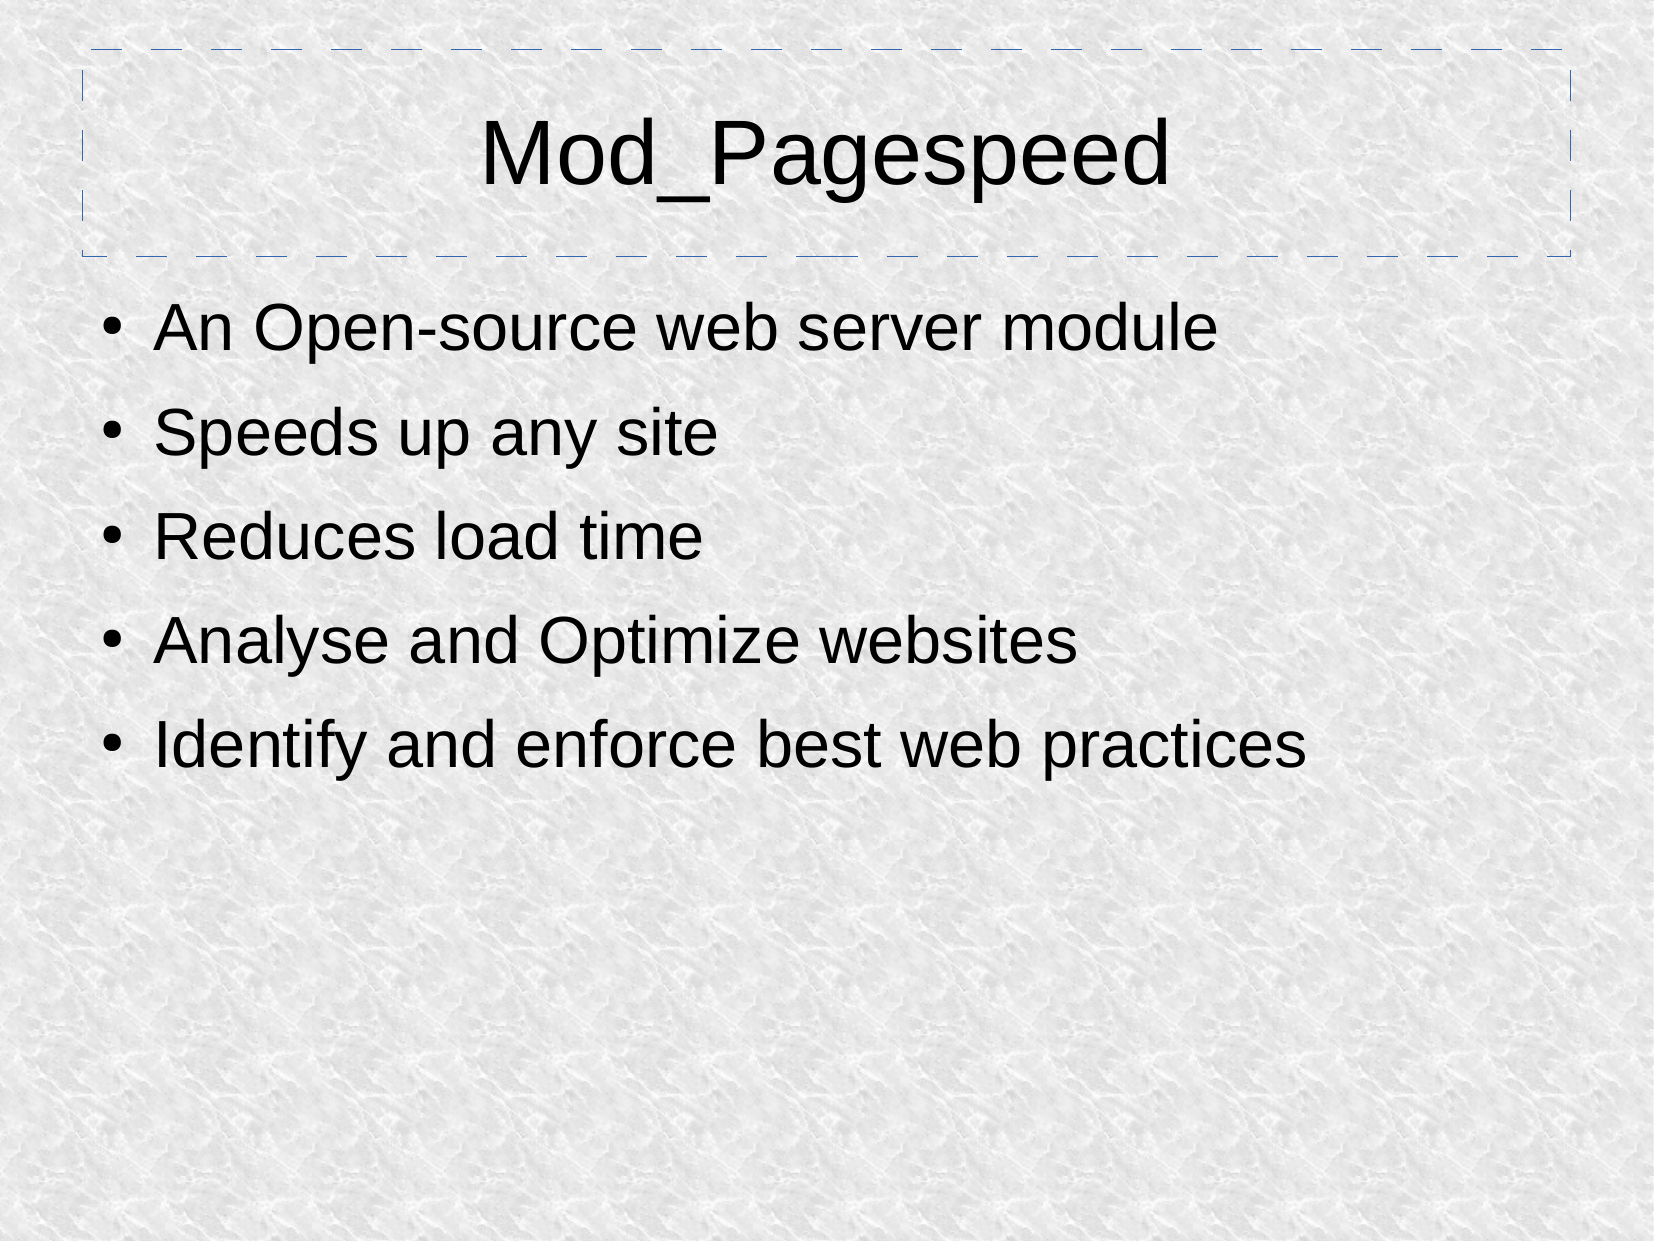

# Mod_Pagespeed
An Open-source web server module
Speeds up any site
Reduces load time
Analyse and Optimize websites
Identify and enforce best web practices